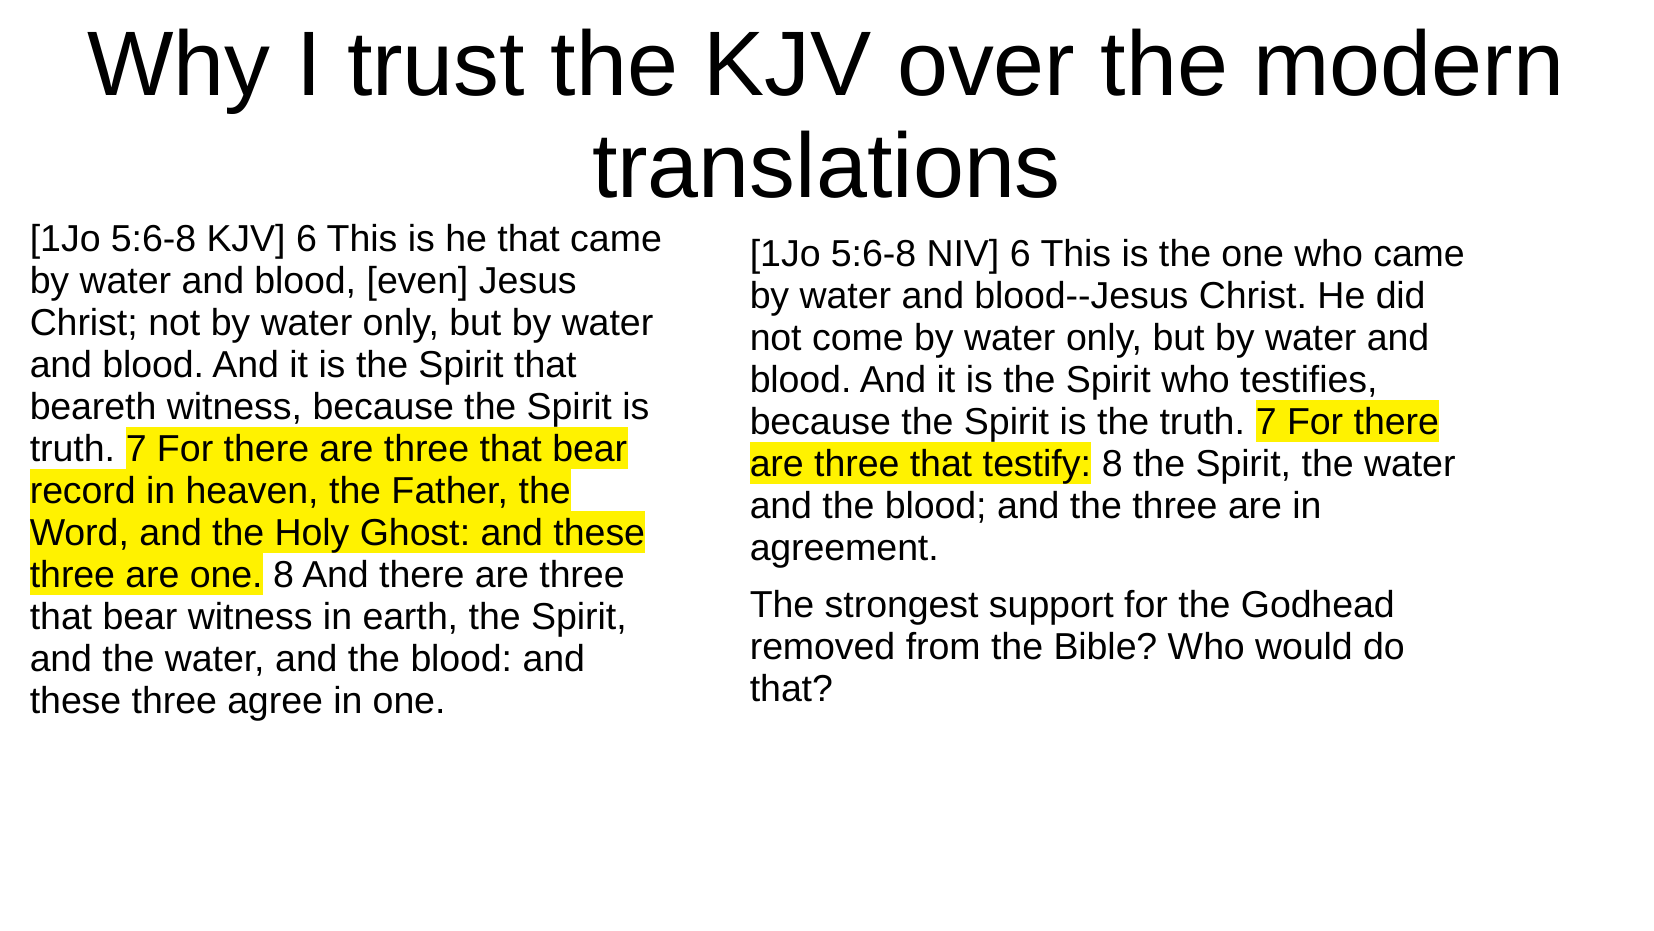

# Why I trust the KJV over the modern translations
[1Jo 5:6-8 KJV] 6 This is he that came by water and blood, [even] Jesus Christ; not by water only, but by water and blood. And it is the Spirit that beareth witness, because the Spirit is truth. 7 For there are three that bear record in heaven, the Father, the Word, and the Holy Ghost: and these three are one. 8 And there are three that bear witness in earth, the Spirit, and the water, and the blood: and these three agree in one.
[1Jo 5:6-8 NIV] 6 This is the one who came by water and blood--Jesus Christ. He did not come by water only, but by water and blood. And it is the Spirit who testifies, because the Spirit is the truth. 7 For there are three that testify: 8 the Spirit, the water and the blood; and the three are in agreement.
The strongest support for the Godhead removed from the Bible? Who would do that?